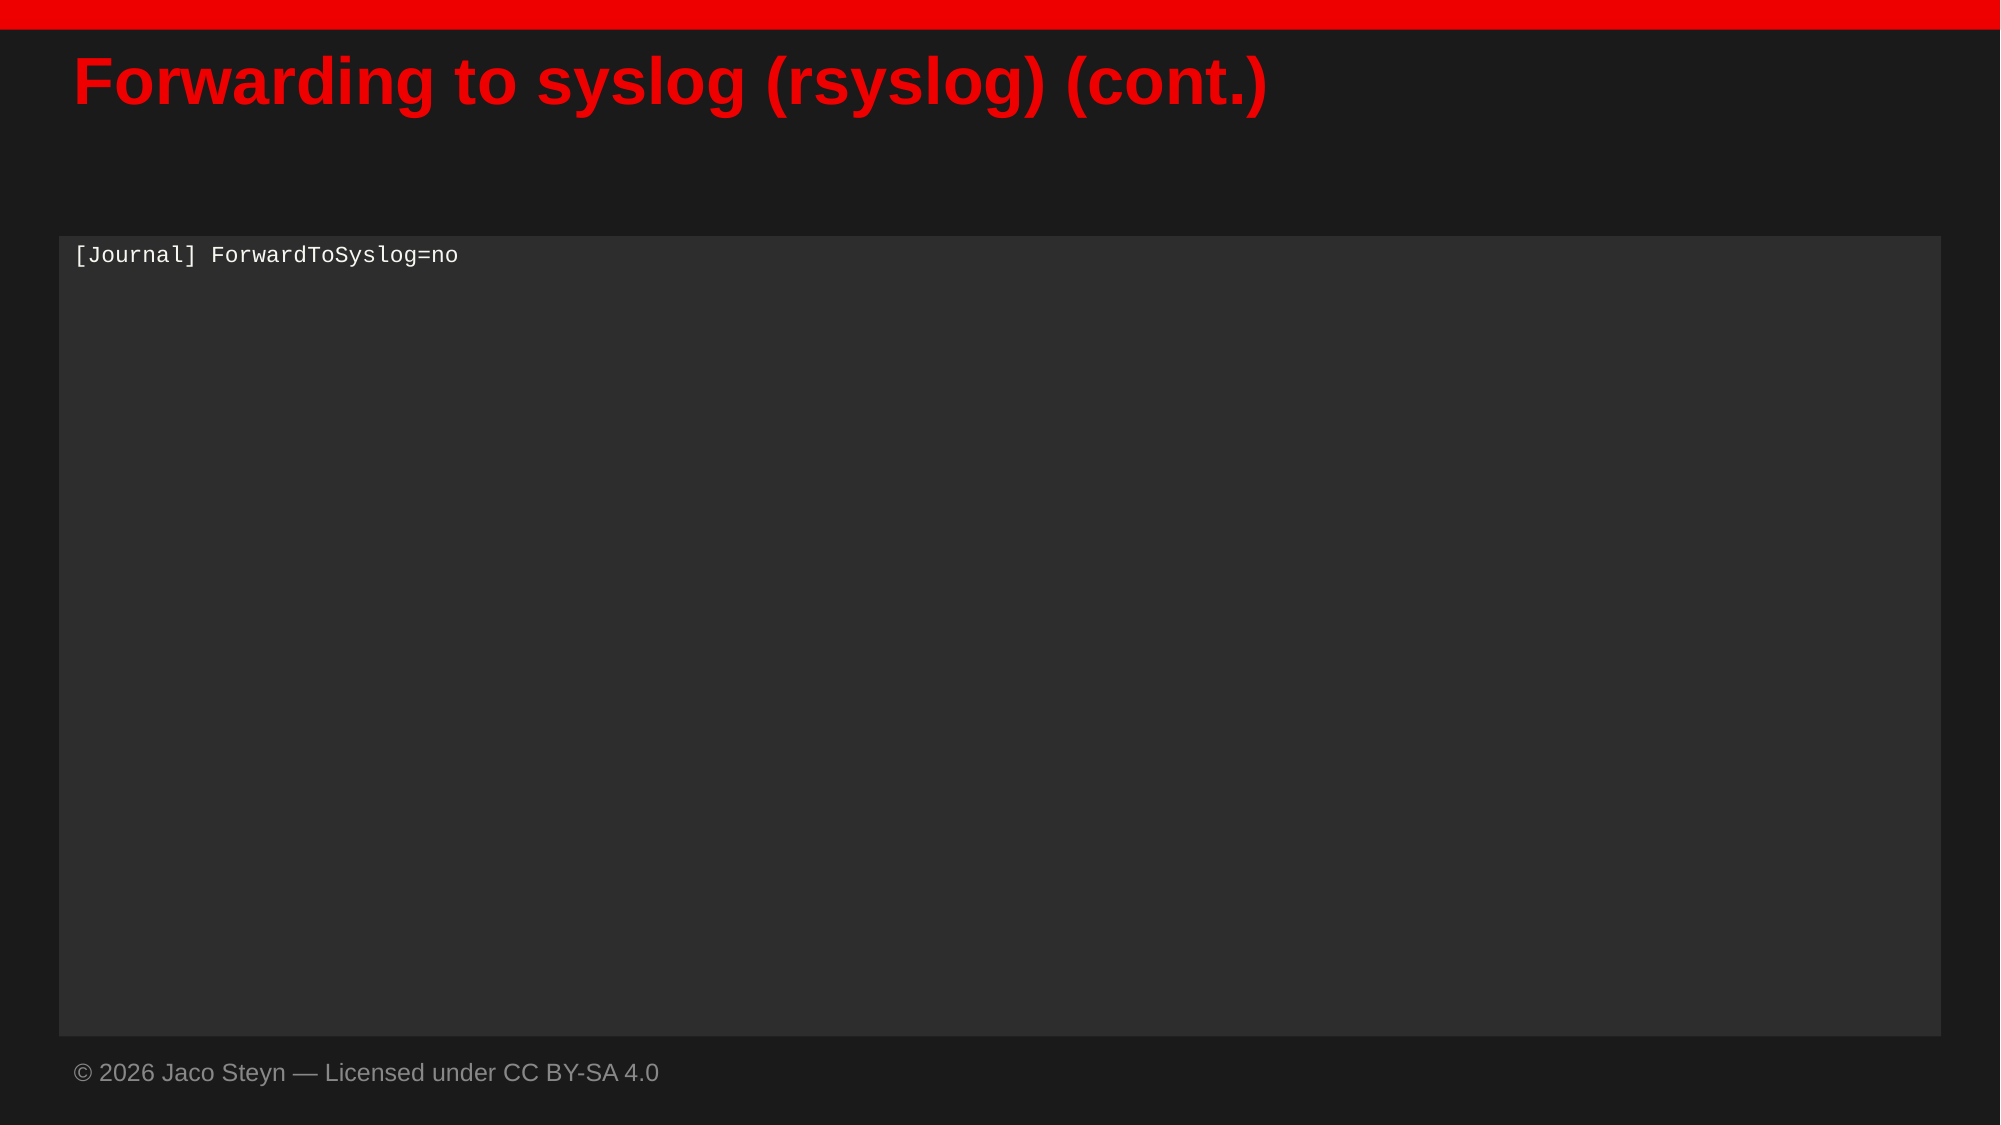

Forwarding to syslog (rsyslog) (cont.)
[Journal] ForwardToSyslog=no
© 2026 Jaco Steyn — Licensed under CC BY-SA 4.0